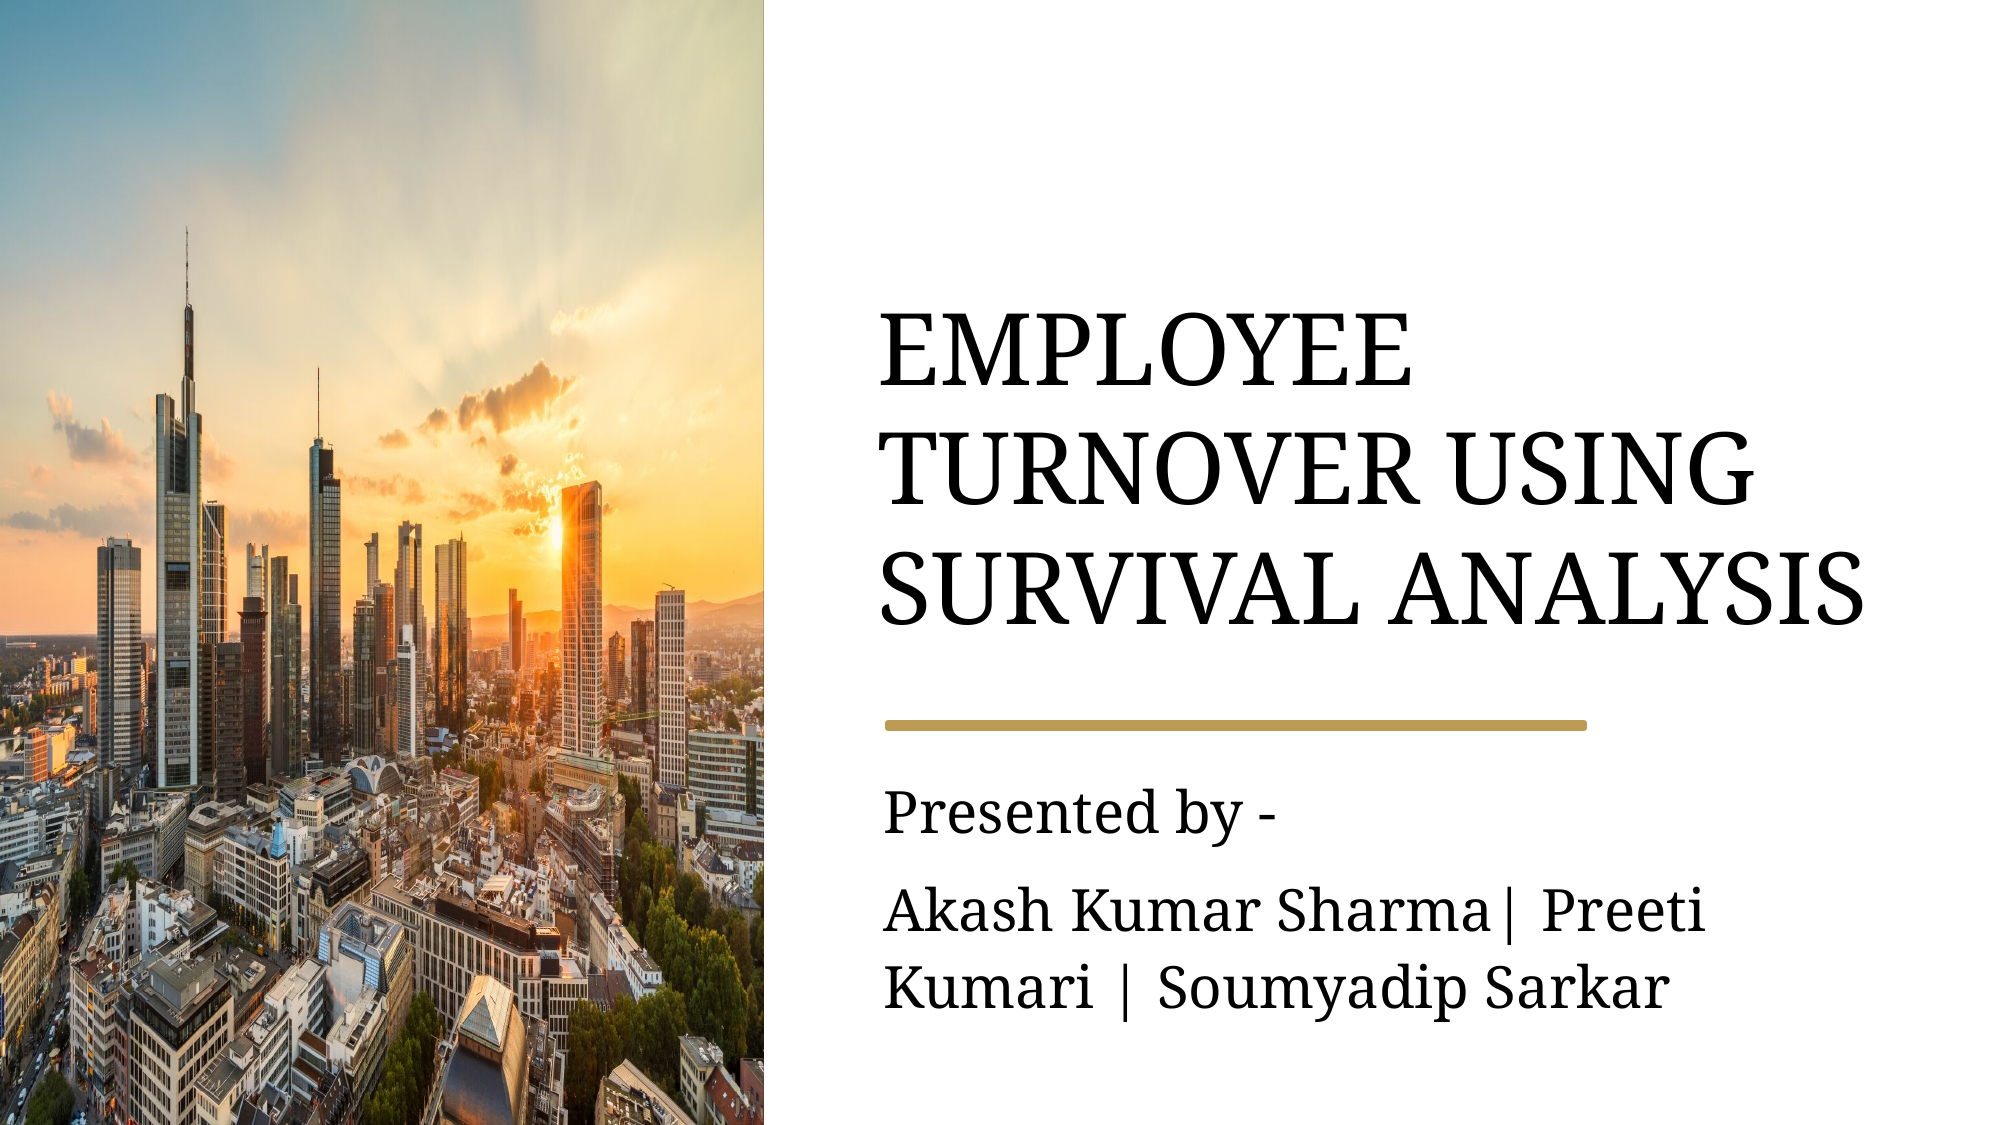

# EMPLOYEE TURNOVER USING SURVIVAL ANALYSIS
Presented by -
Akash Kumar Sharma| Preeti Kumari | Soumyadip Sarkar